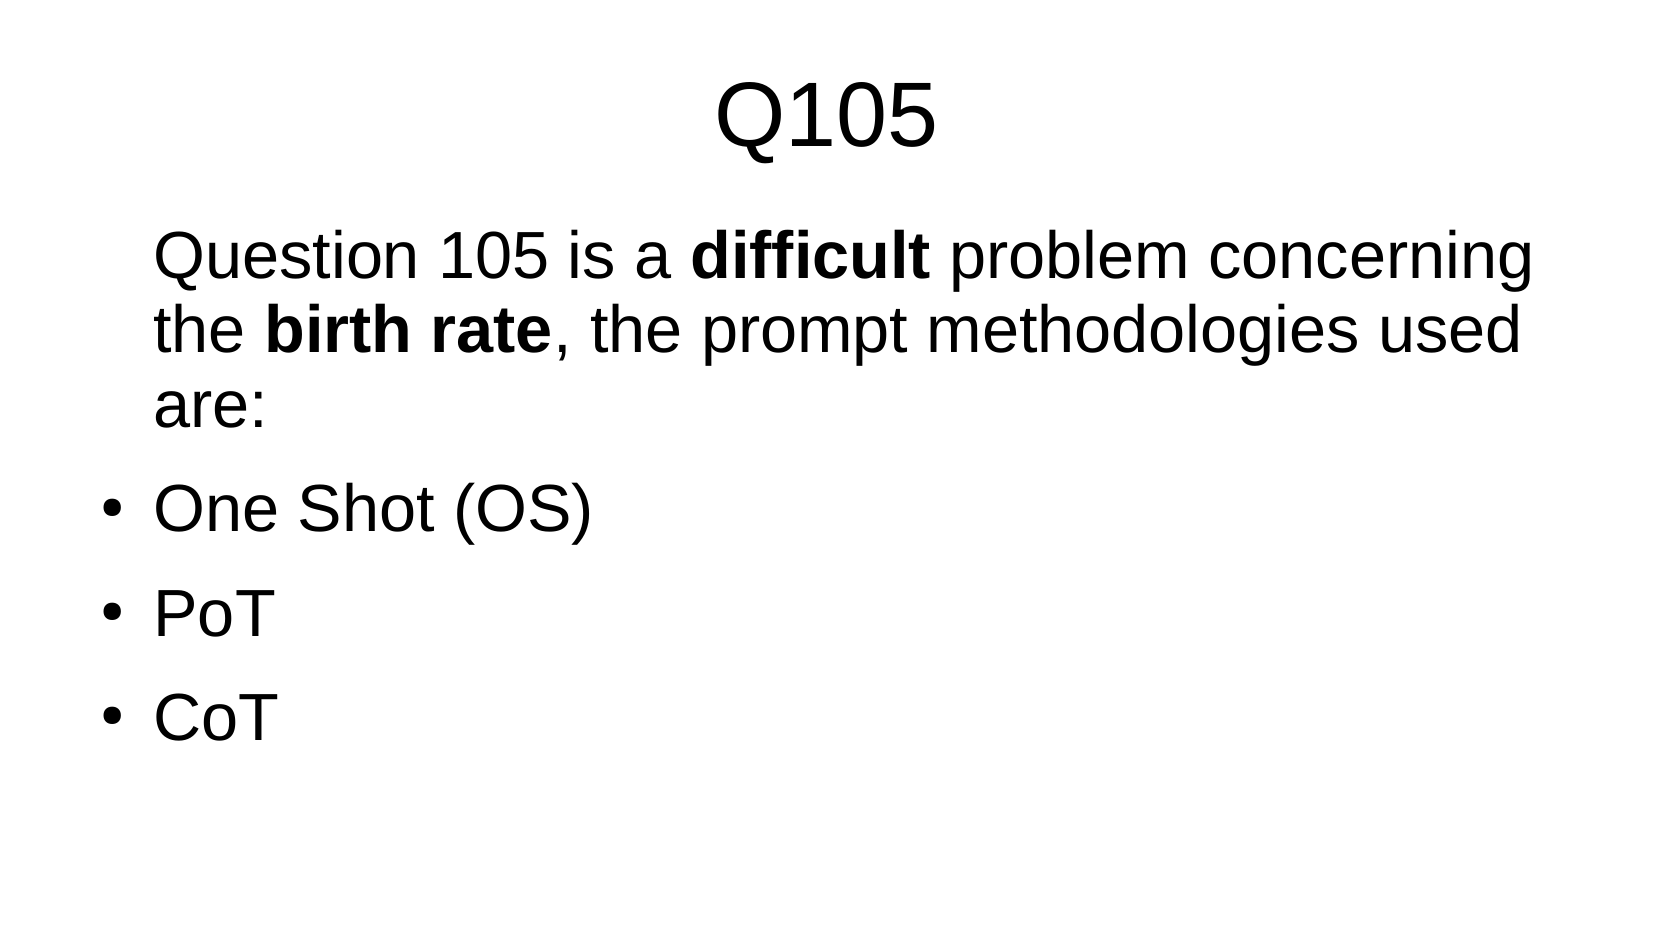

# Q105
Question 105 is a difficult problem concerning the birth rate, the prompt methodologies used are:
One Shot (OS)
PoT
CoT